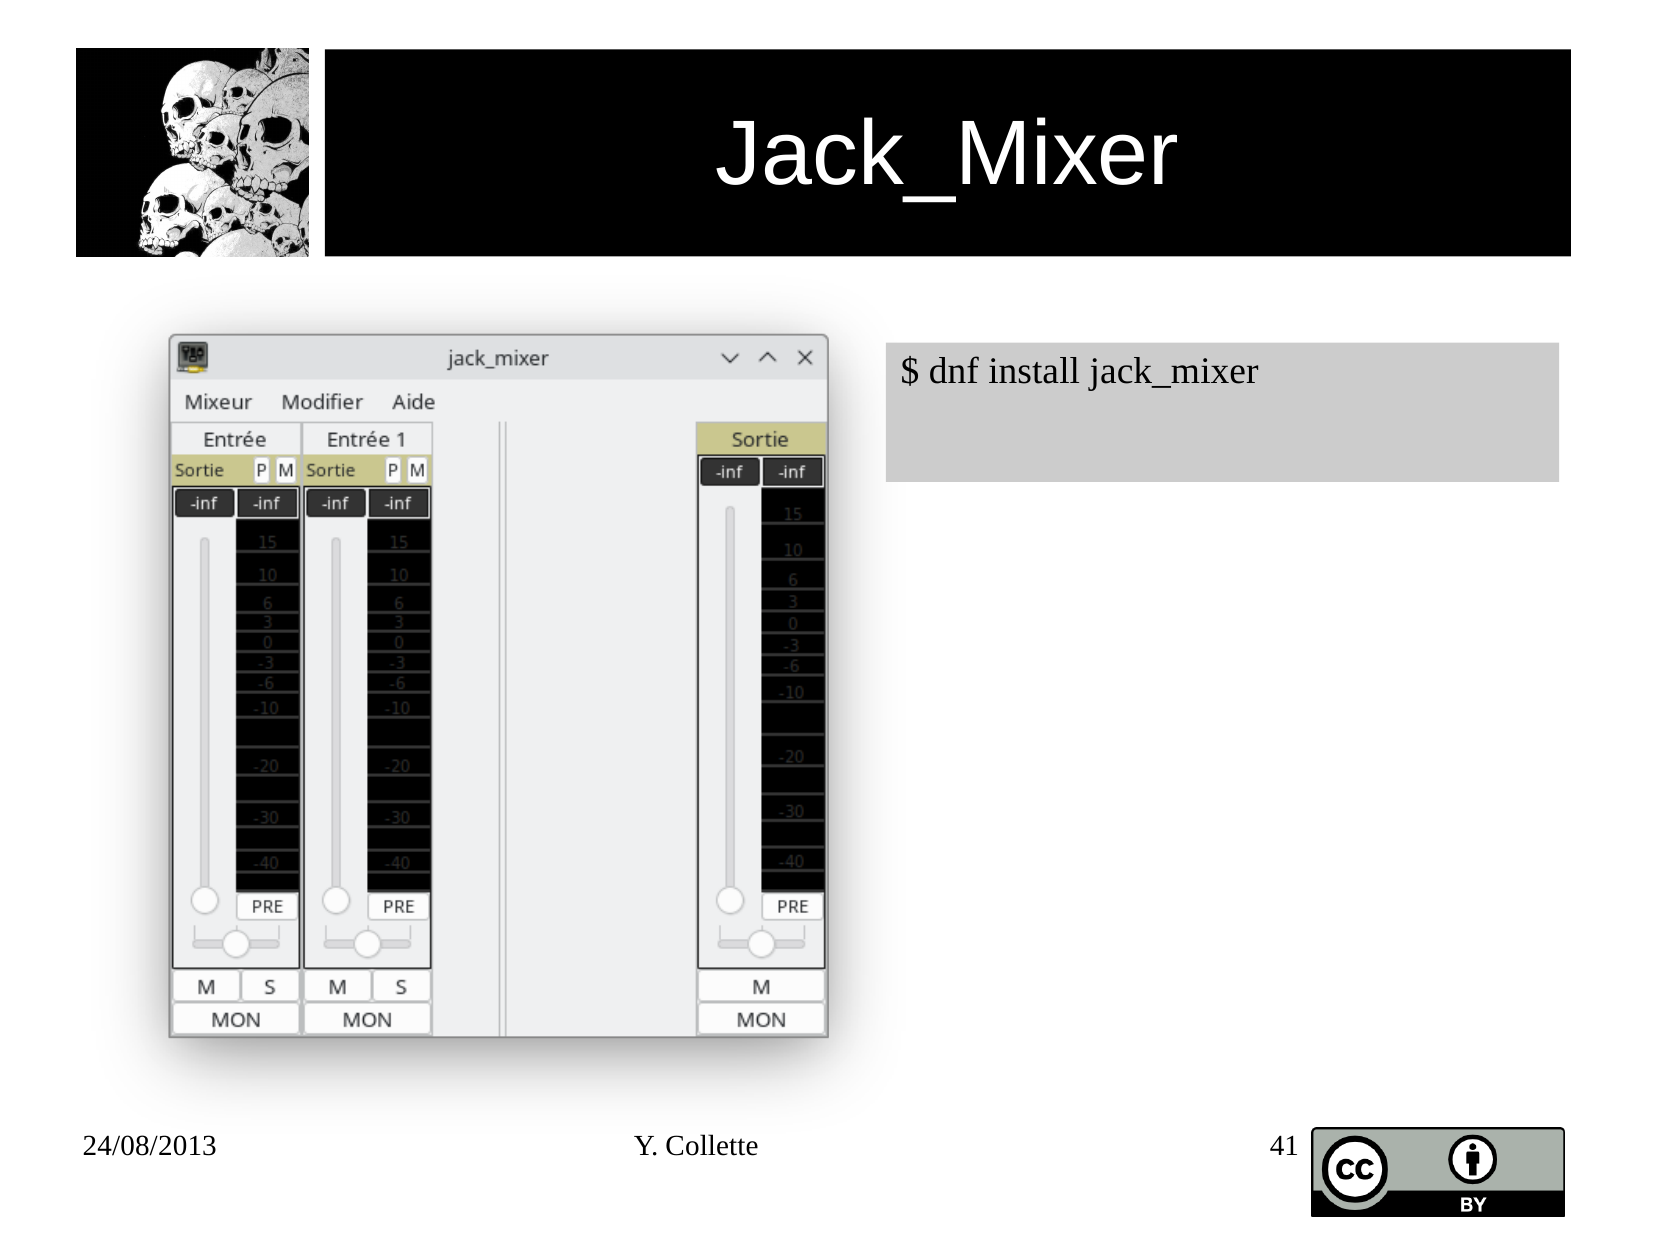

# Jack_Mixer
$ dnf install jack_mixer
Y. Collette
41